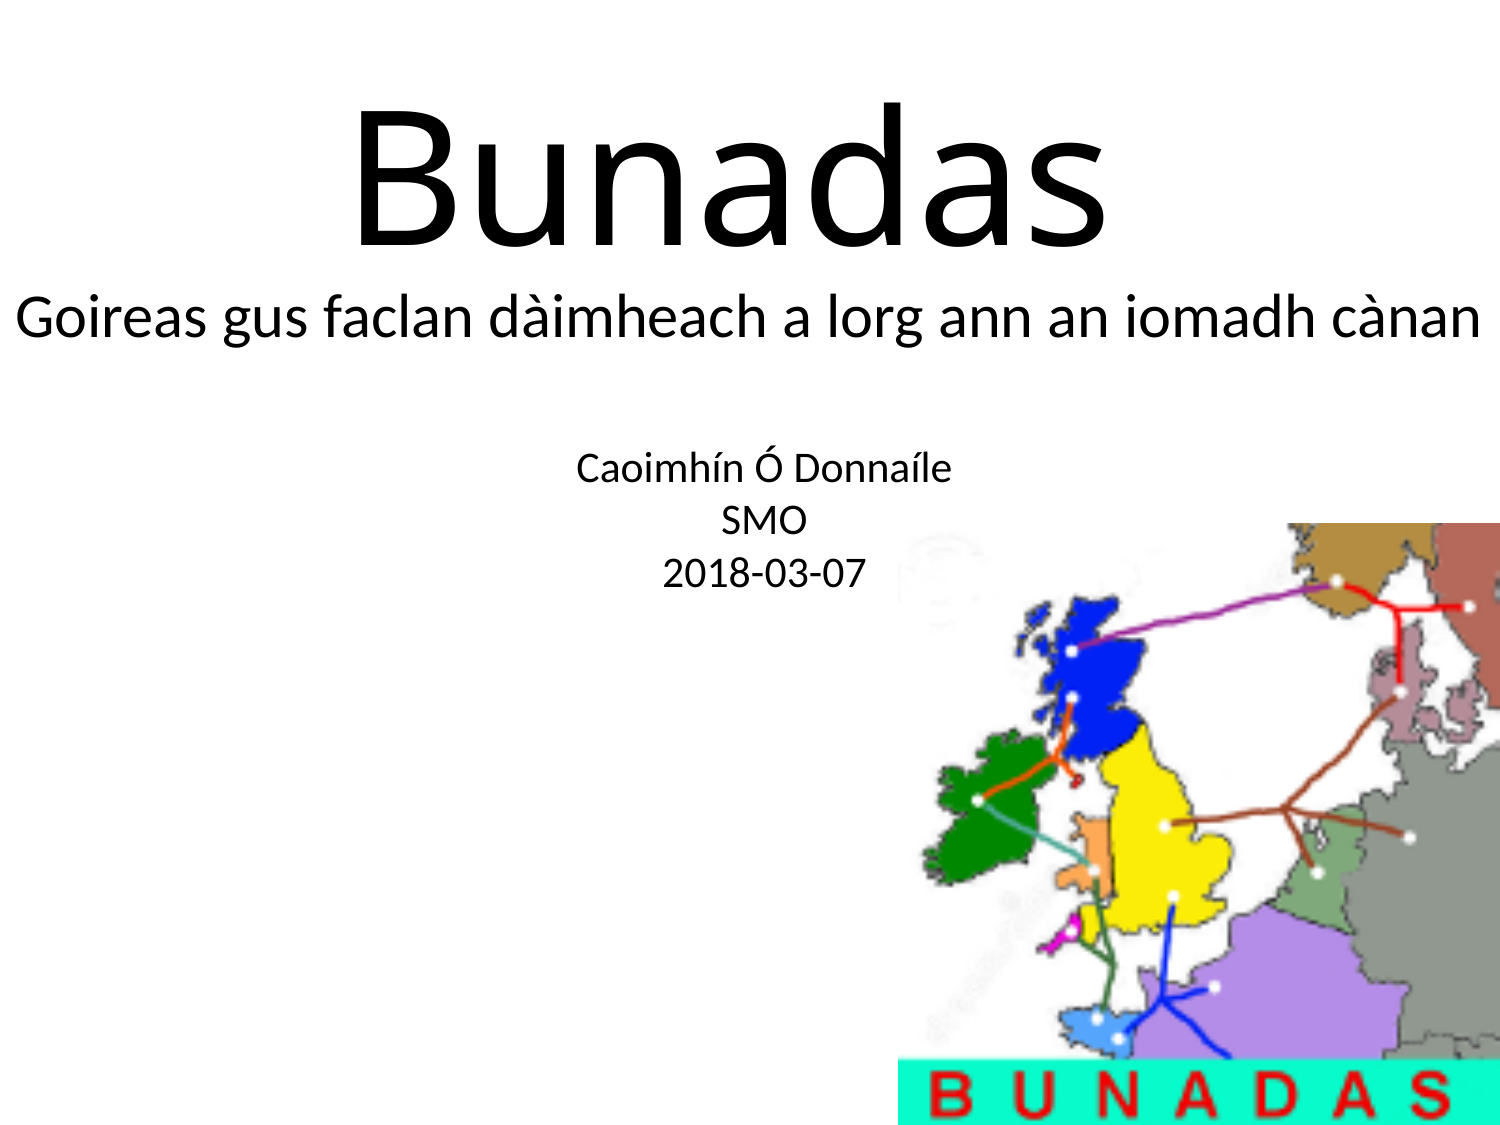

# Bunadas
Goireas gus faclan dàimheach a lorg ann an iomadh cànan
Caoimhín Ó Donnaíle
SMO
2018-03-07